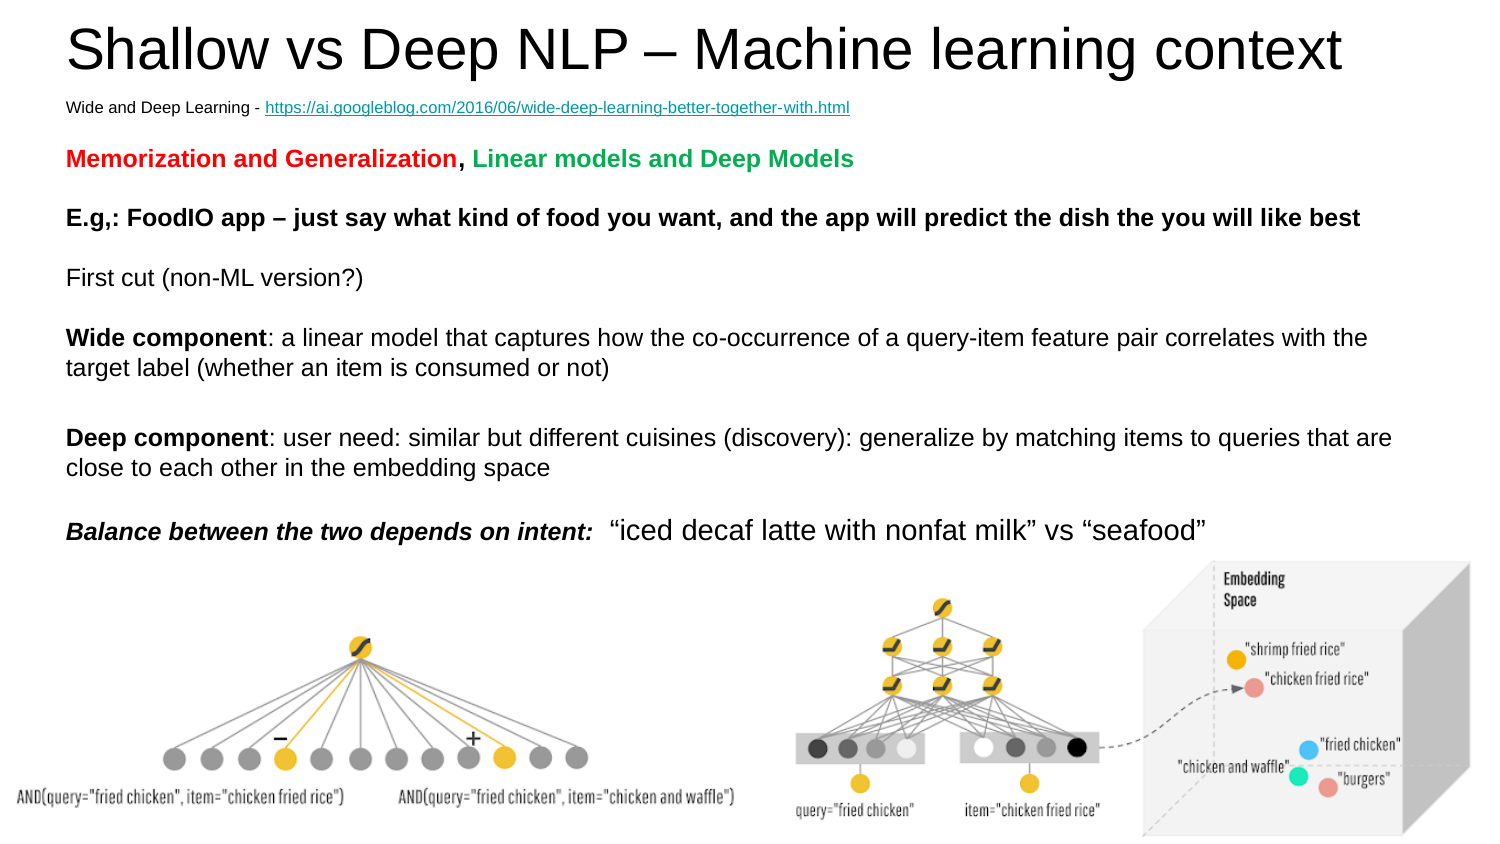

# Shallow vs Deep NLP – Machine learning context
Wide and Deep Learning - https://ai.googleblog.com/2016/06/wide-deep-learning-better-together-with.html
Memorization and Generalization, Linear models and Deep Models
E.g,: FoodIO app – just say what kind of food you want, and the app will predict the dish the you will like best
First cut (non-ML version?)
Wide component: a linear model that captures how the co-occurrence of a query-item feature pair correlates with the target label (whether an item is consumed or not)
Deep component: user need: similar but different cuisines (discovery): generalize by matching items to queries that are close to each other in the embedding space
Balance between the two depends on intent:  “iced decaf latte with nonfat milk” vs “seafood”